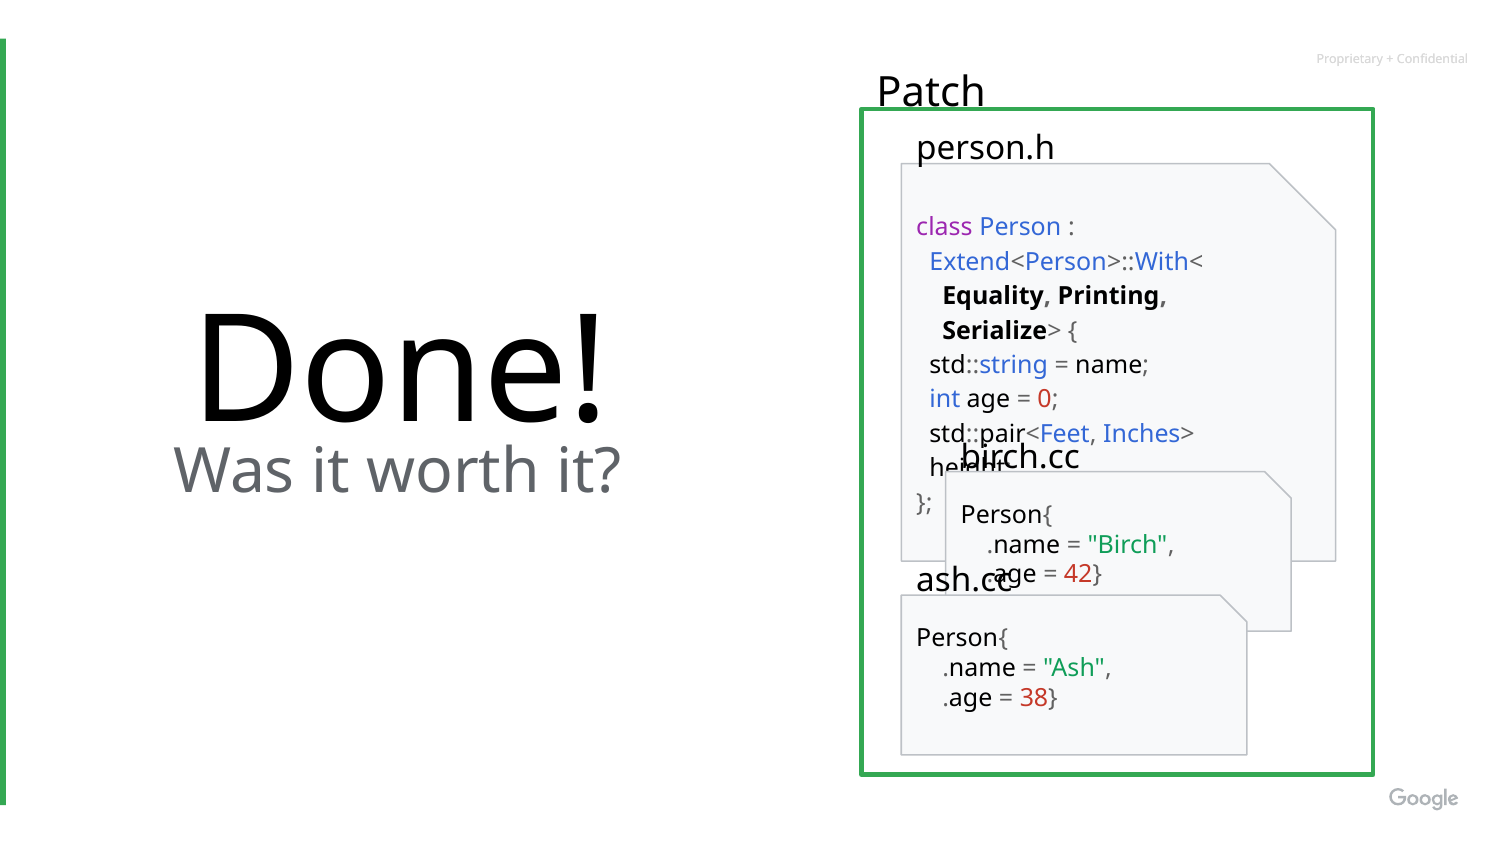

Patch
person.h
class Person :
 Extend<Person>::With<
 Equality, Printing,
 Serialize> {
 std::string = name;
 int age = 0;
 std::pair<Feet, Inches>
 height;
};
Done!
Was it worth it?
birch.cc
Person{
 .name = "Birch",
 .age = 42}
ash.cc
Person{
 .name = "Ash",
 .age = 38}